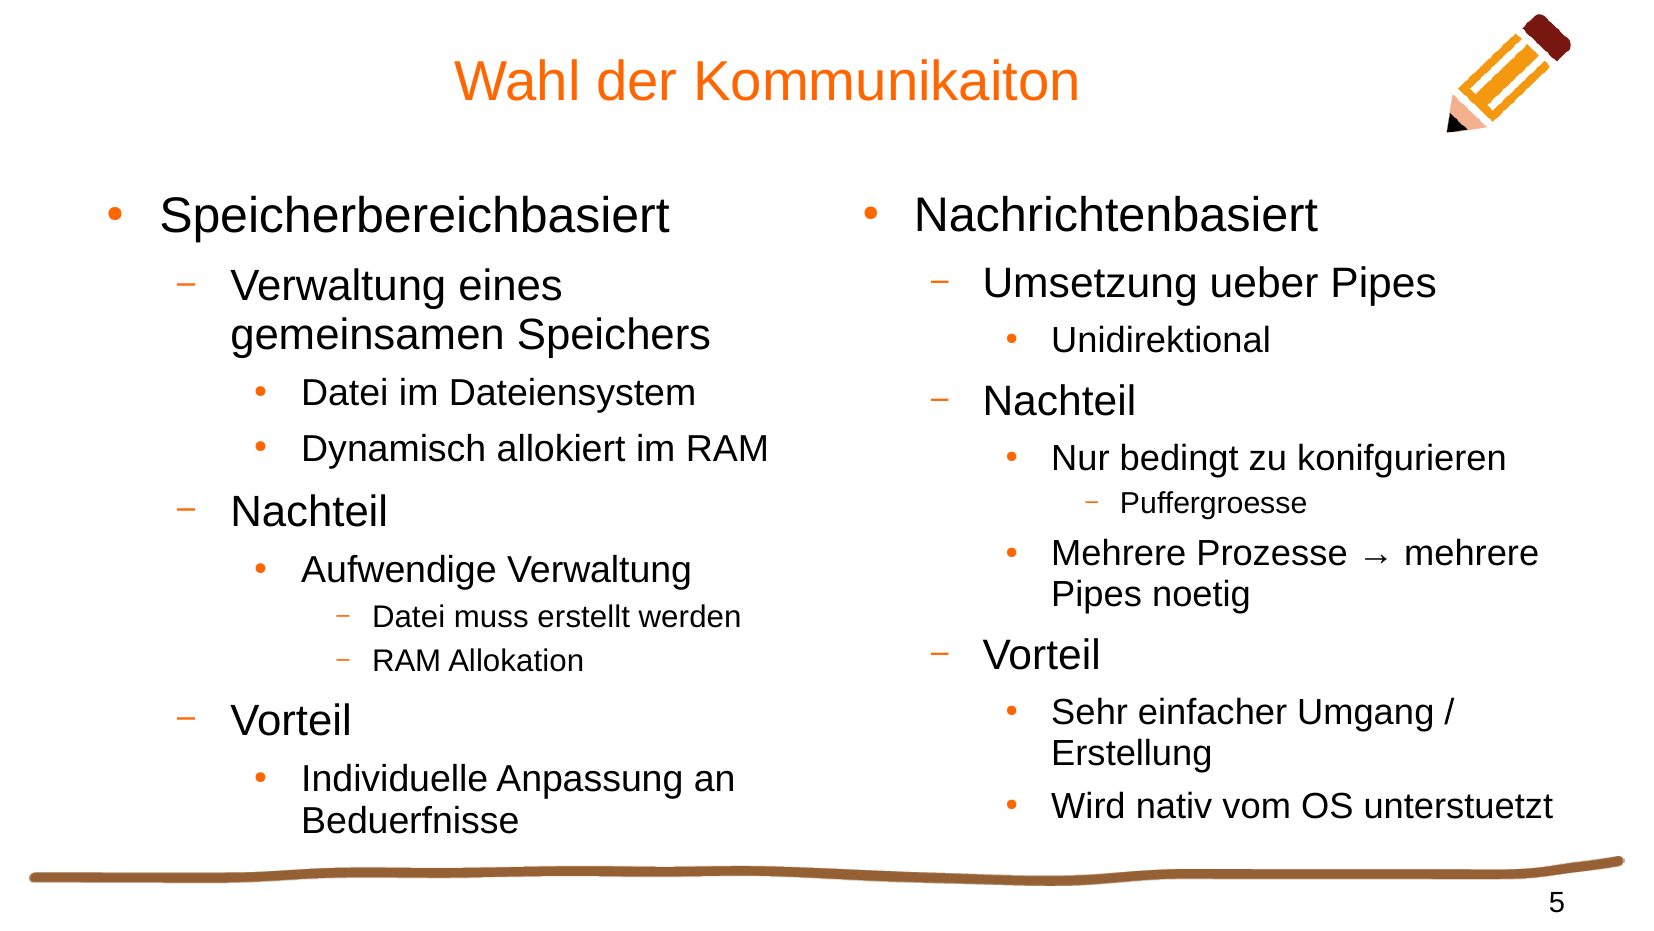

Wahl der Kommunikaiton
# Speicherbereichbasiert
Verwaltung eines gemeinsamen Speichers
Datei im Dateiensystem
Dynamisch allokiert im RAM
Nachteil
Aufwendige Verwaltung
Datei muss erstellt werden
RAM Allokation
Vorteil
Individuelle Anpassung an Beduerfnisse
Nachrichtenbasiert
Umsetzung ueber Pipes
Unidirektional
Nachteil
Nur bedingt zu konifgurieren
Puffergroesse
Mehrere Prozesse → mehrere Pipes noetig
Vorteil
Sehr einfacher Umgang / Erstellung
Wird nativ vom OS unterstuetzt
5